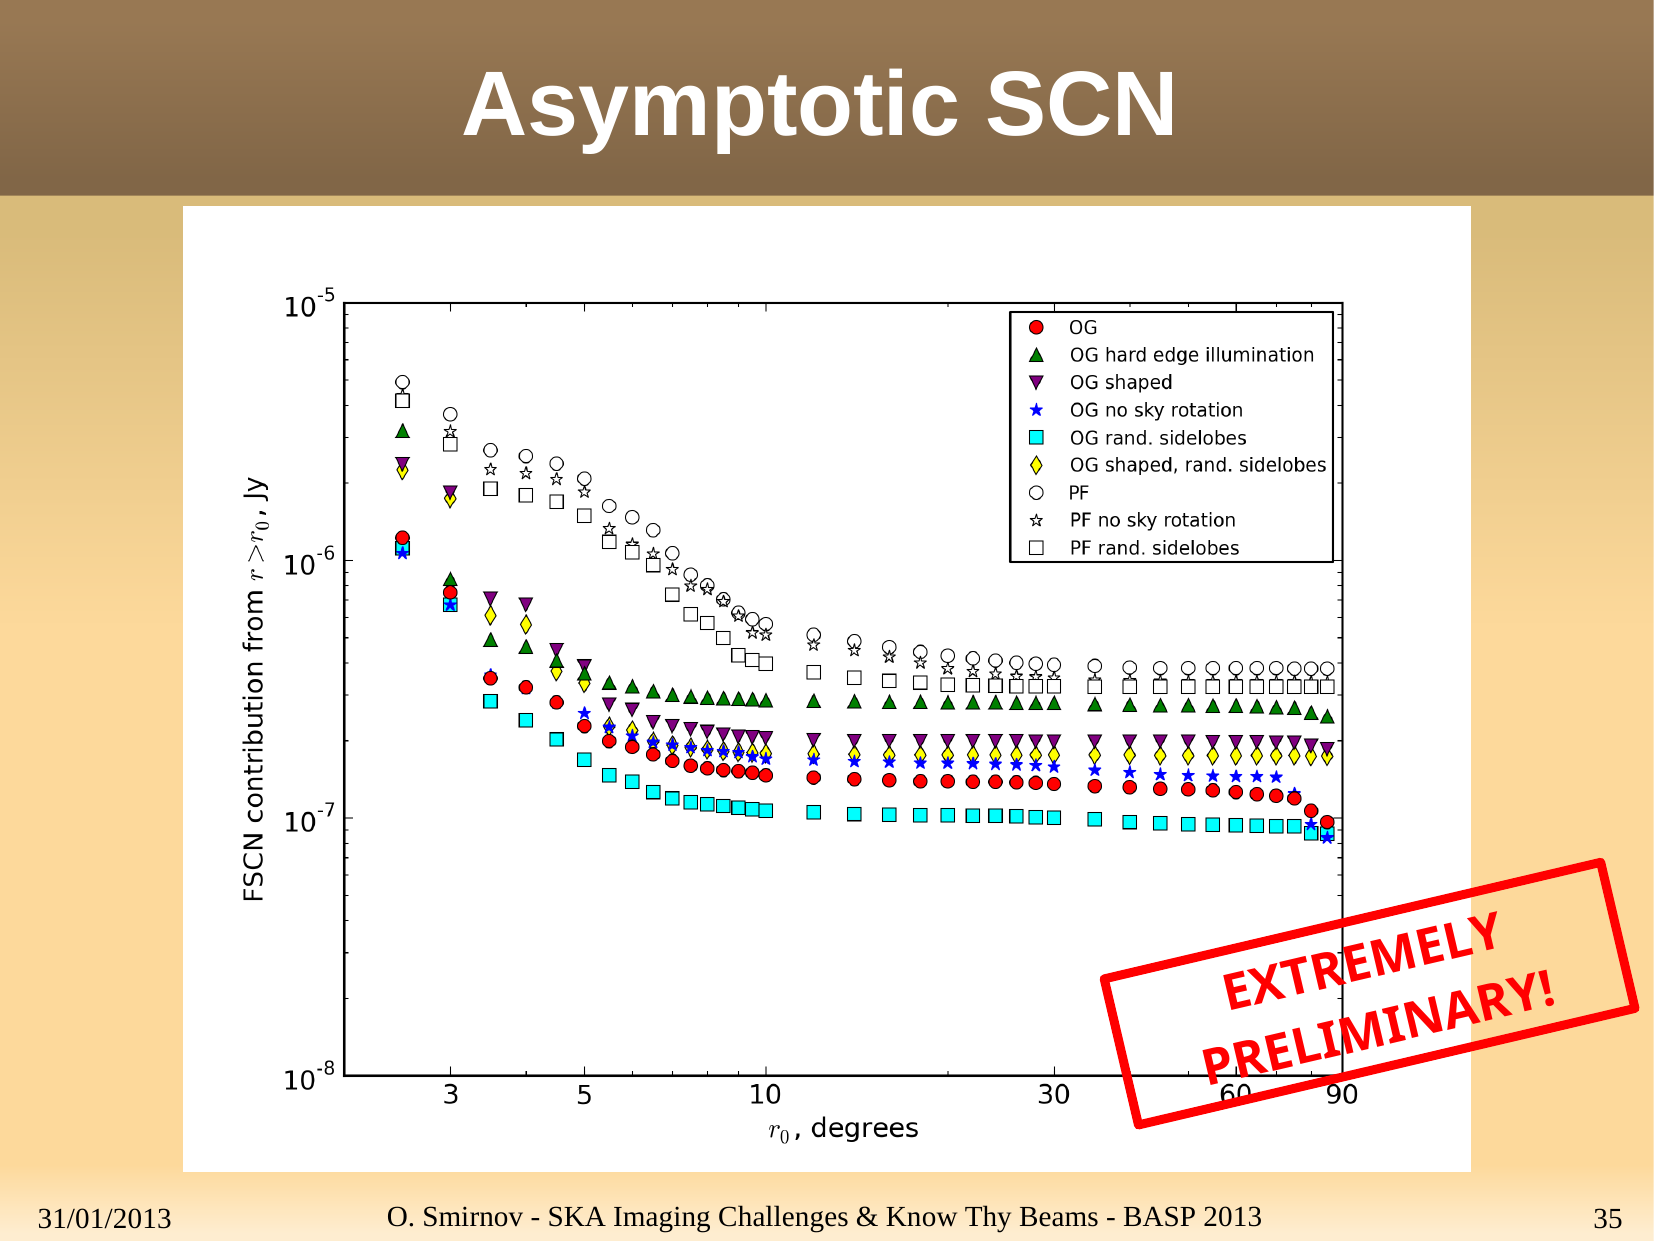

# Asymptotic SCN
EXTREMELY
PRELIMINARY!
O. Smirnov - SKA Imaging Challenges & Know Thy Beams - BASP 2013
31/01/2013
35